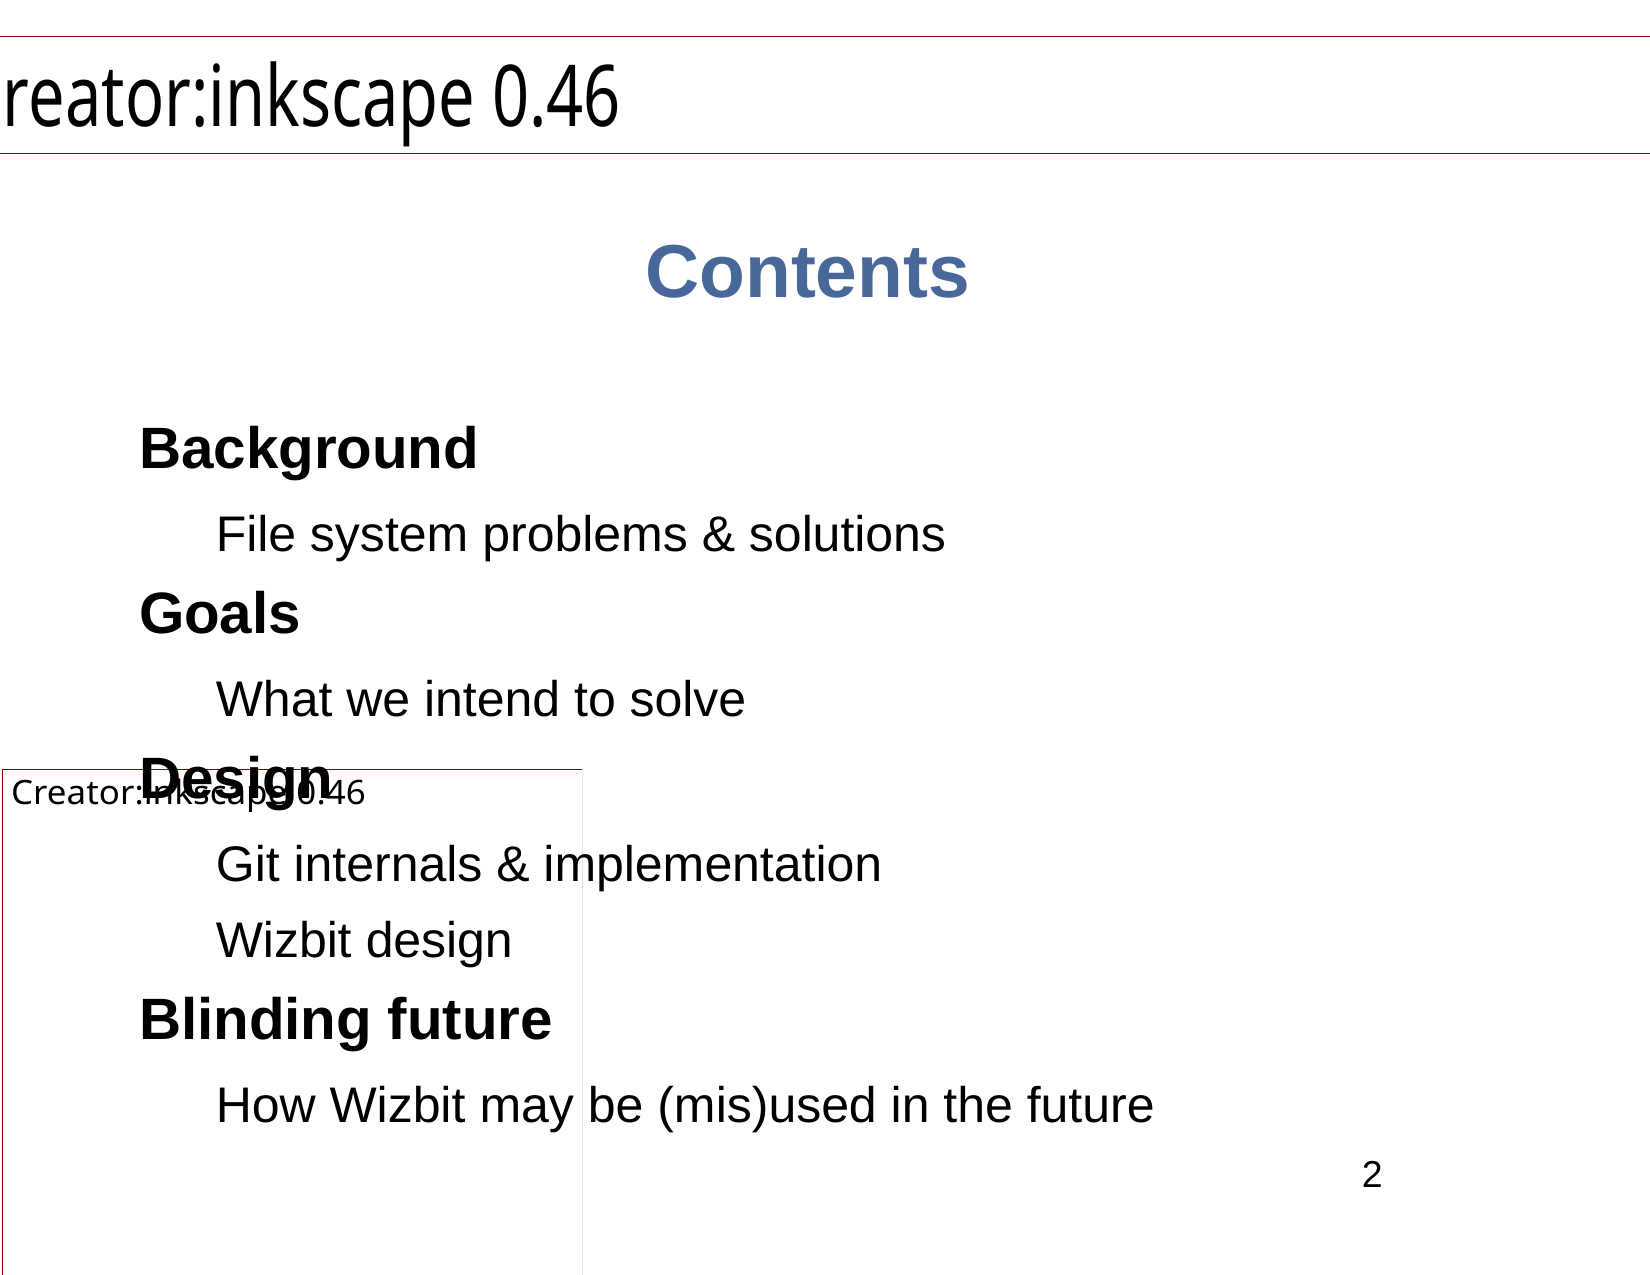

# Contents
Background
File system problems & solutions
Goals
What we intend to solve
Design
Git internals & implementation
Wizbit design
Blinding future
How Wizbit may be (mis)used in the future